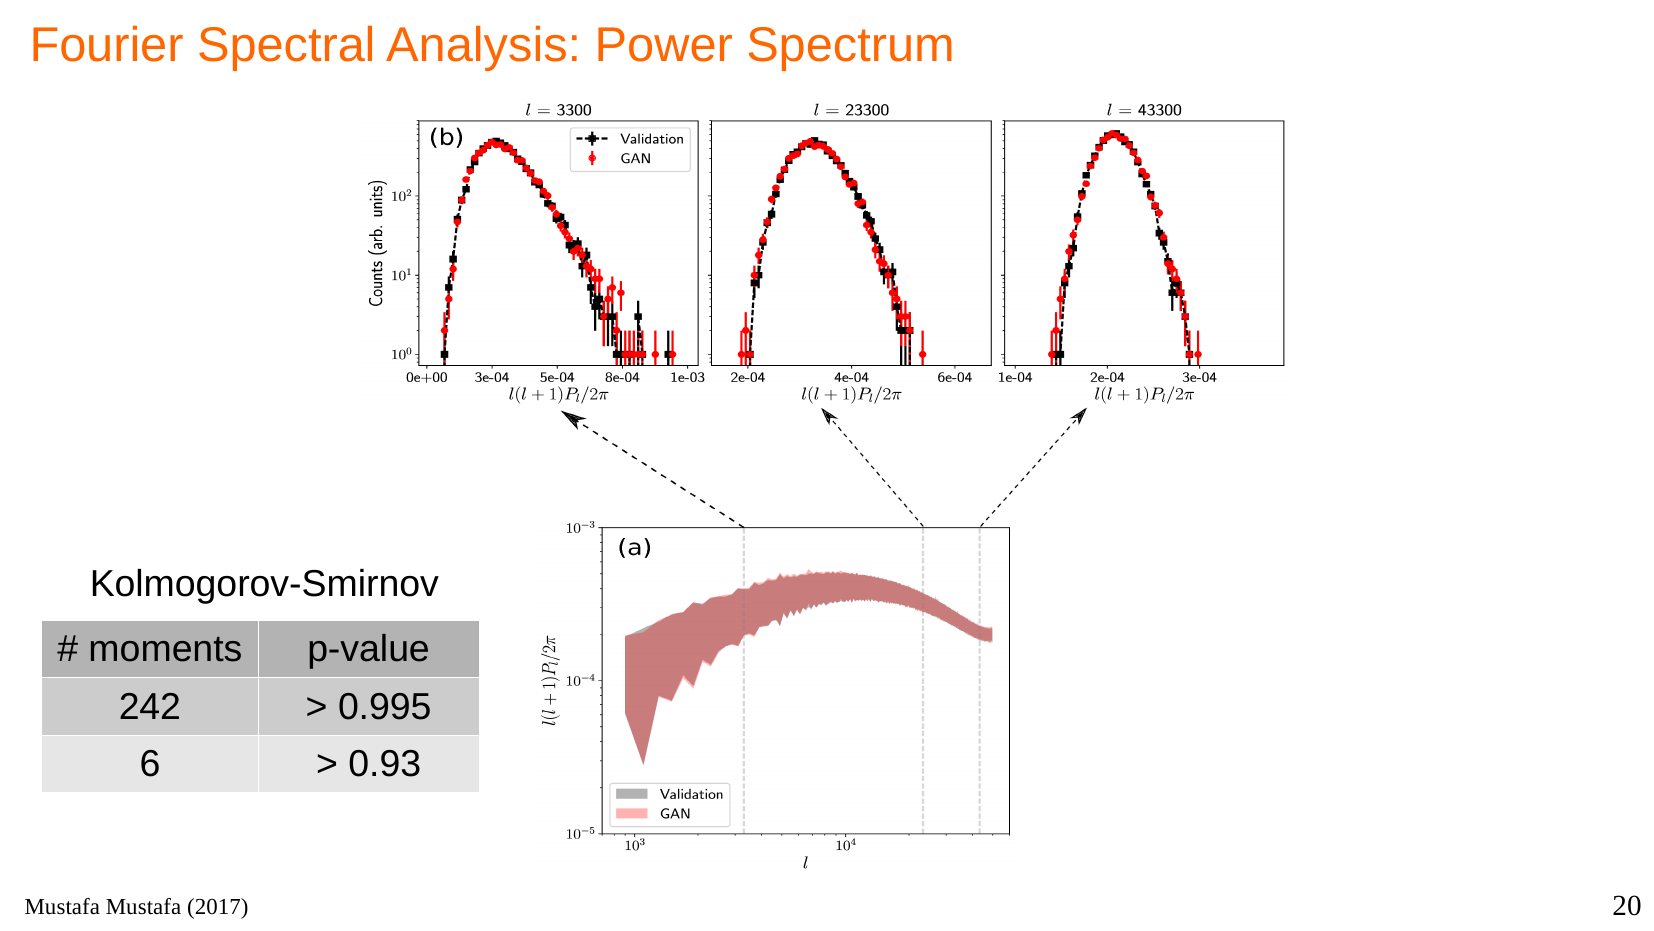

# Fourier Spectral Analysis: Power Spectrum
Kolmogorov-Smirnov
| # moments | p-value |
| --- | --- |
| 242 | > 0.995 |
| 6 | > 0.93 |
20
Mustafa Mustafa (2017)